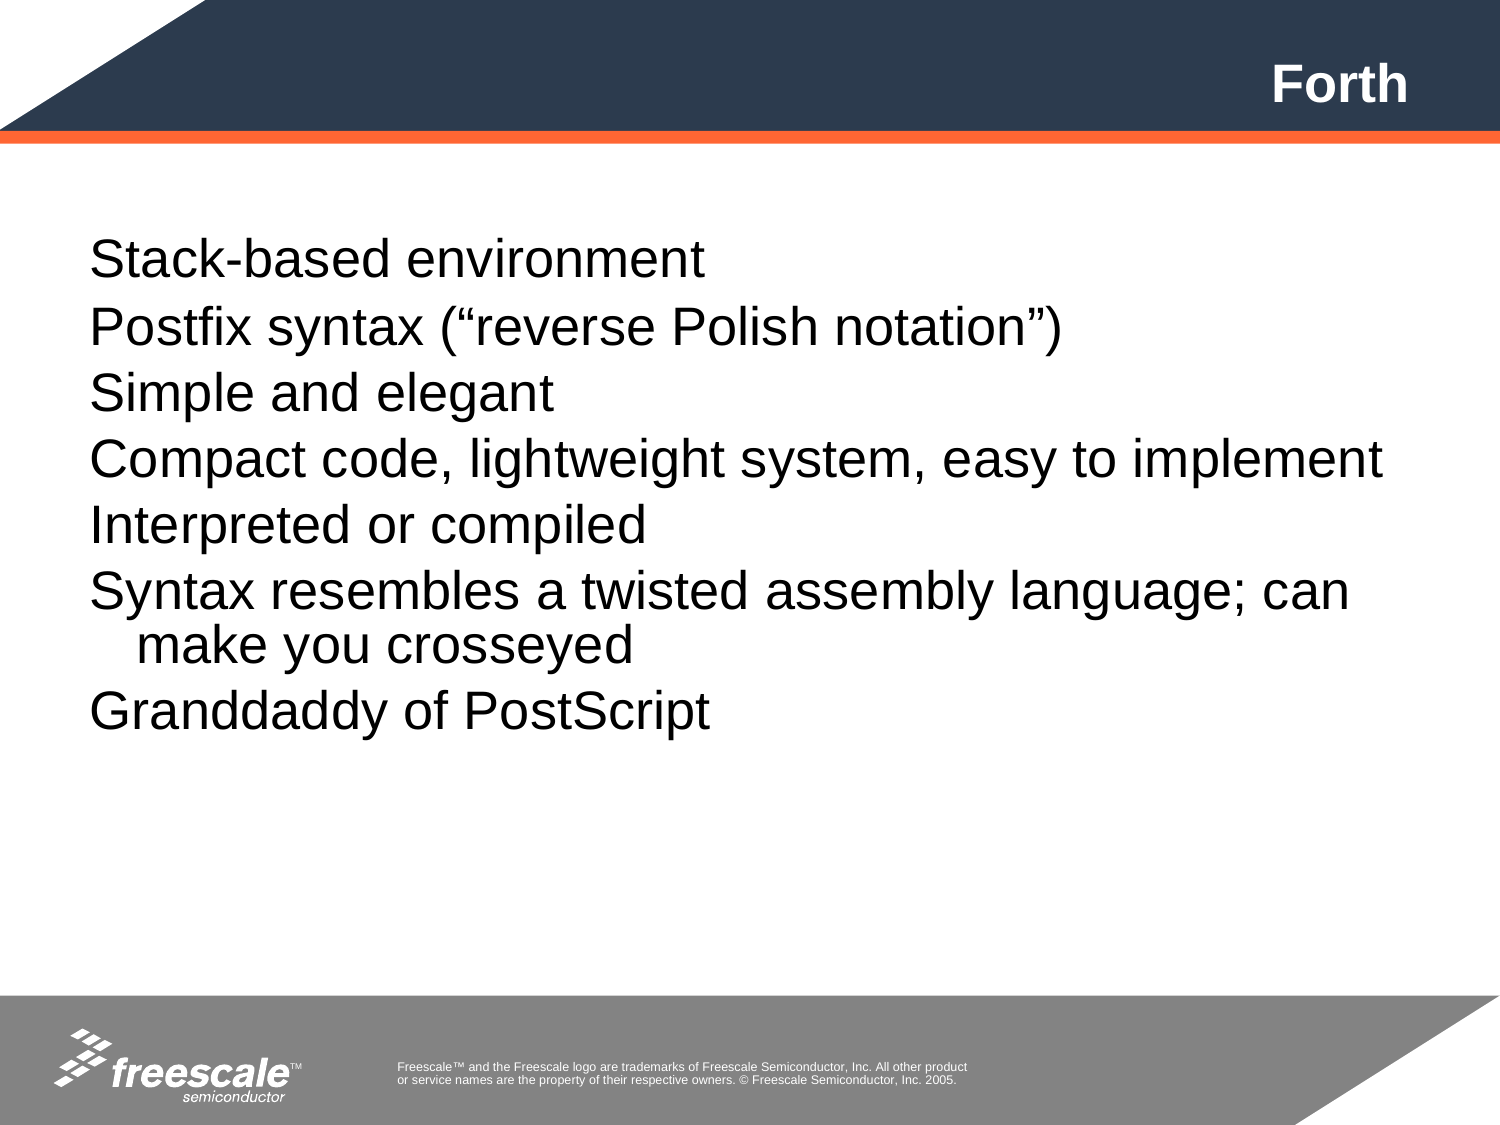

# Forth
Stack-based environment
Postfix syntax (“reverse Polish notation”)
Simple and elegant
Compact code, lightweight system, easy to implement
Interpreted or compiled
Syntax resembles a twisted assembly language; can make you crosseyed
Granddaddy of PostScript